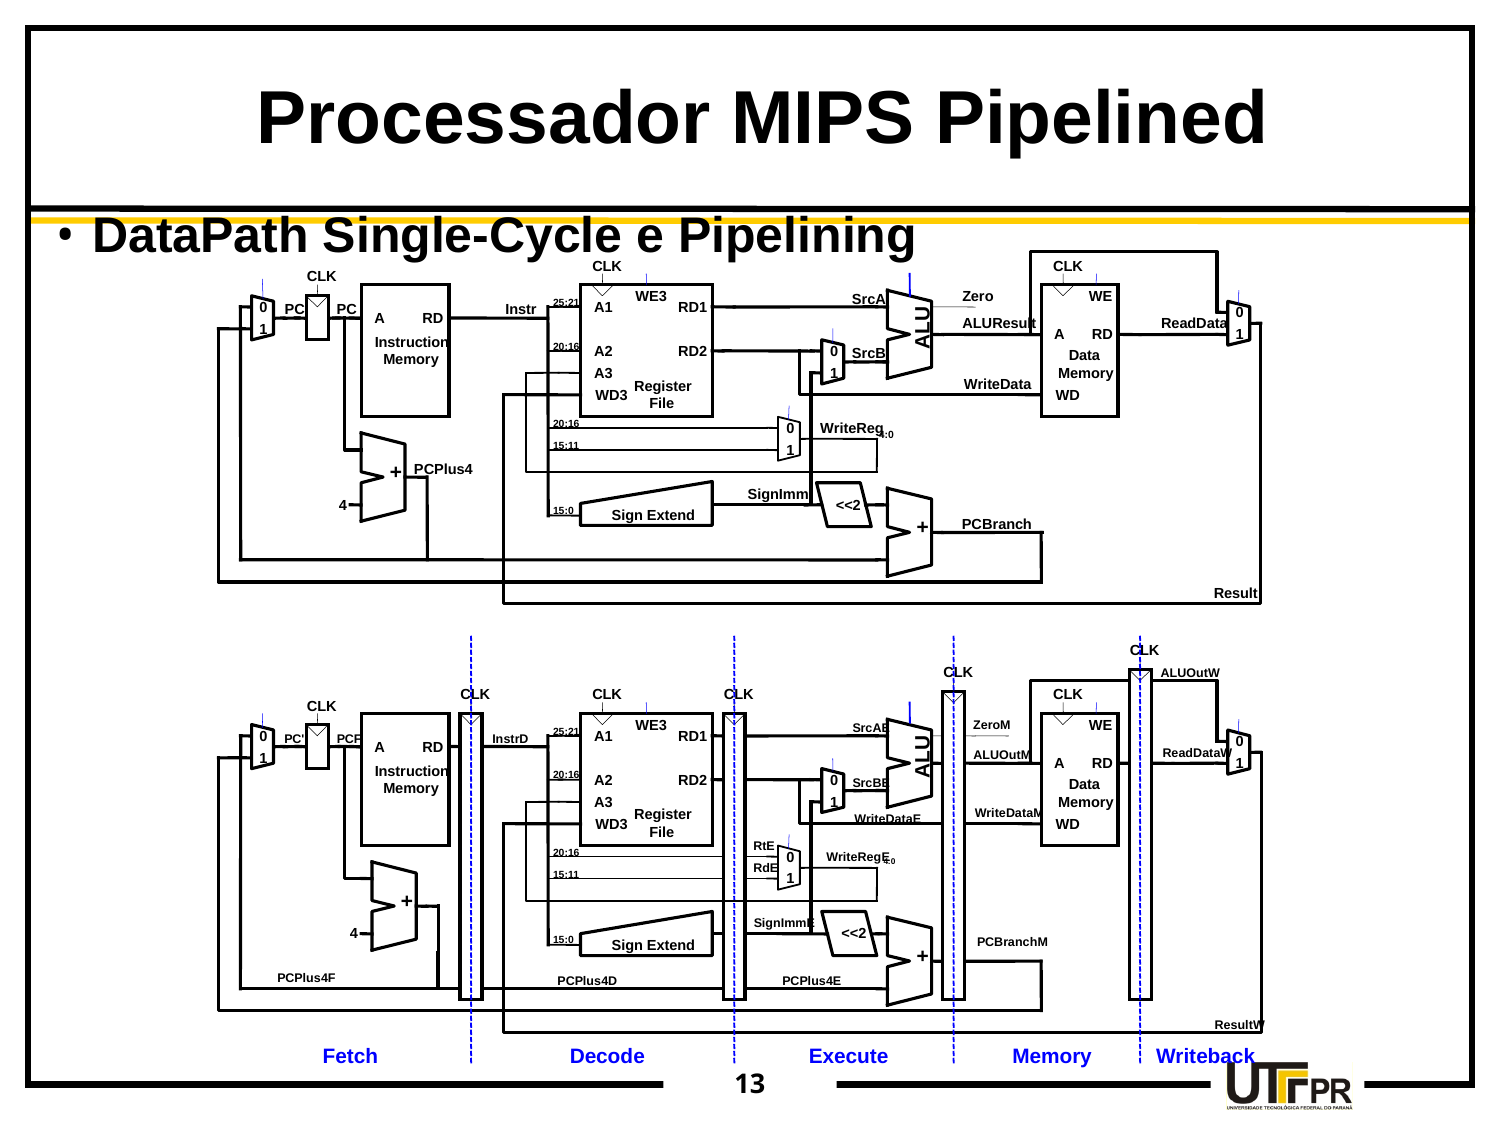

Processador MIPS Pipelined
# DataPath Single-Cycle e Pipelining
CLK
A
RD
Instruction
Memory
SignImm
CLK
CLK
ALUOutW
CLK
CLK
CLK
CLK
CLK
WE3
WE
ZeroM
SrcAE
25:21
0
A1
RD1
PC'
PCF
InstrD
0
A
RD
ALU
ReadDataW
ALUOutM
1
A
RD
1
Instruction
20:16
A2
RD2
0
SrcBE
Data
Memory
A3
1
Memory
WriteDataM
Register
WriteDataE
WD3
WD
File
RtE
20:16
0
WriteRegE
4:0
RdE
15:11
1
+
SignImmE
4
<<2
15:0
PCBranchM
Sign Extend
+
PCPlus4F
PCPlus4D
PCPlus4E
ResultW
CLK
CLK
WE3
Zero
WE
SrcA
25:21
0
A1
RD1
PC'
PC
Instr
0
ALUResult
ReadData
ALU
1
A
RD
1
20:16
A2
RD2
0
SrcB
Data
A3
1
Memory
WriteData
Register
WD3
WD
File
20:16
0
WriteReg
4:0
15:11
1
+
PCPlus4
4
<<2
15:0
Sign Extend
PCBranch
+
Result
Fetch
Decode
Execute
Memory
Writeback